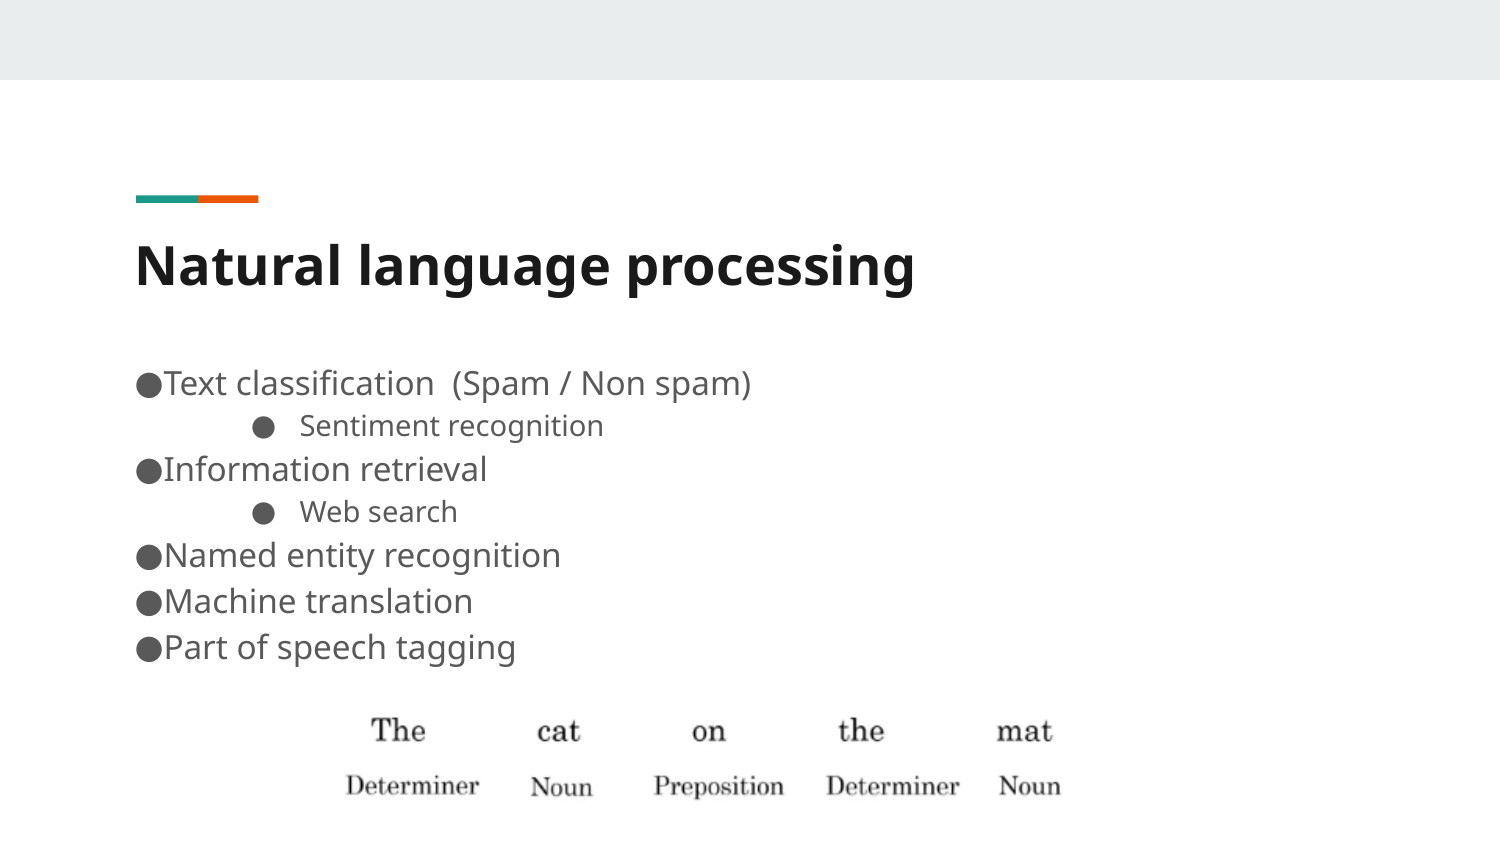

# Natural language processing
Text classification (Spam / Non spam)
Sentiment recognition
Information retrieval
Web search
Named entity recognition
Machine translation
Part of speech tagging